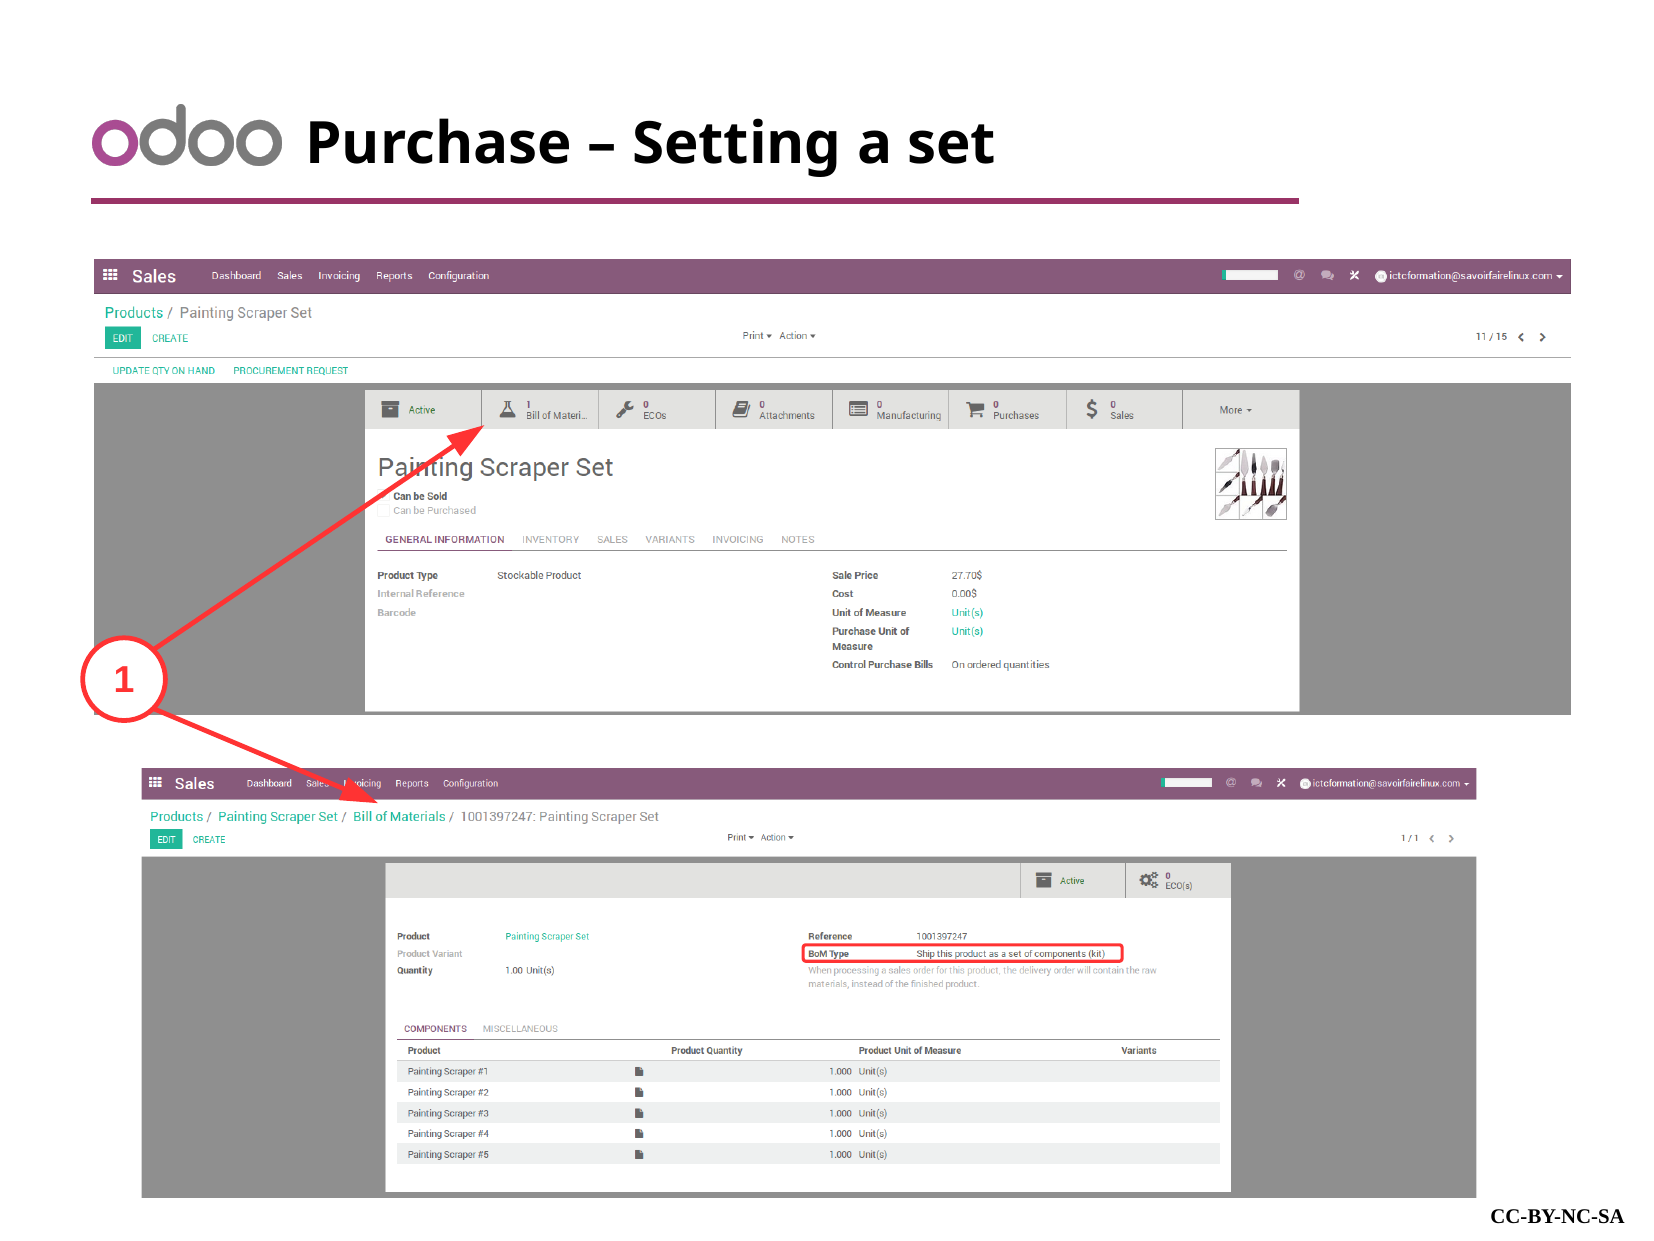

# Purchase – Setting a set
1